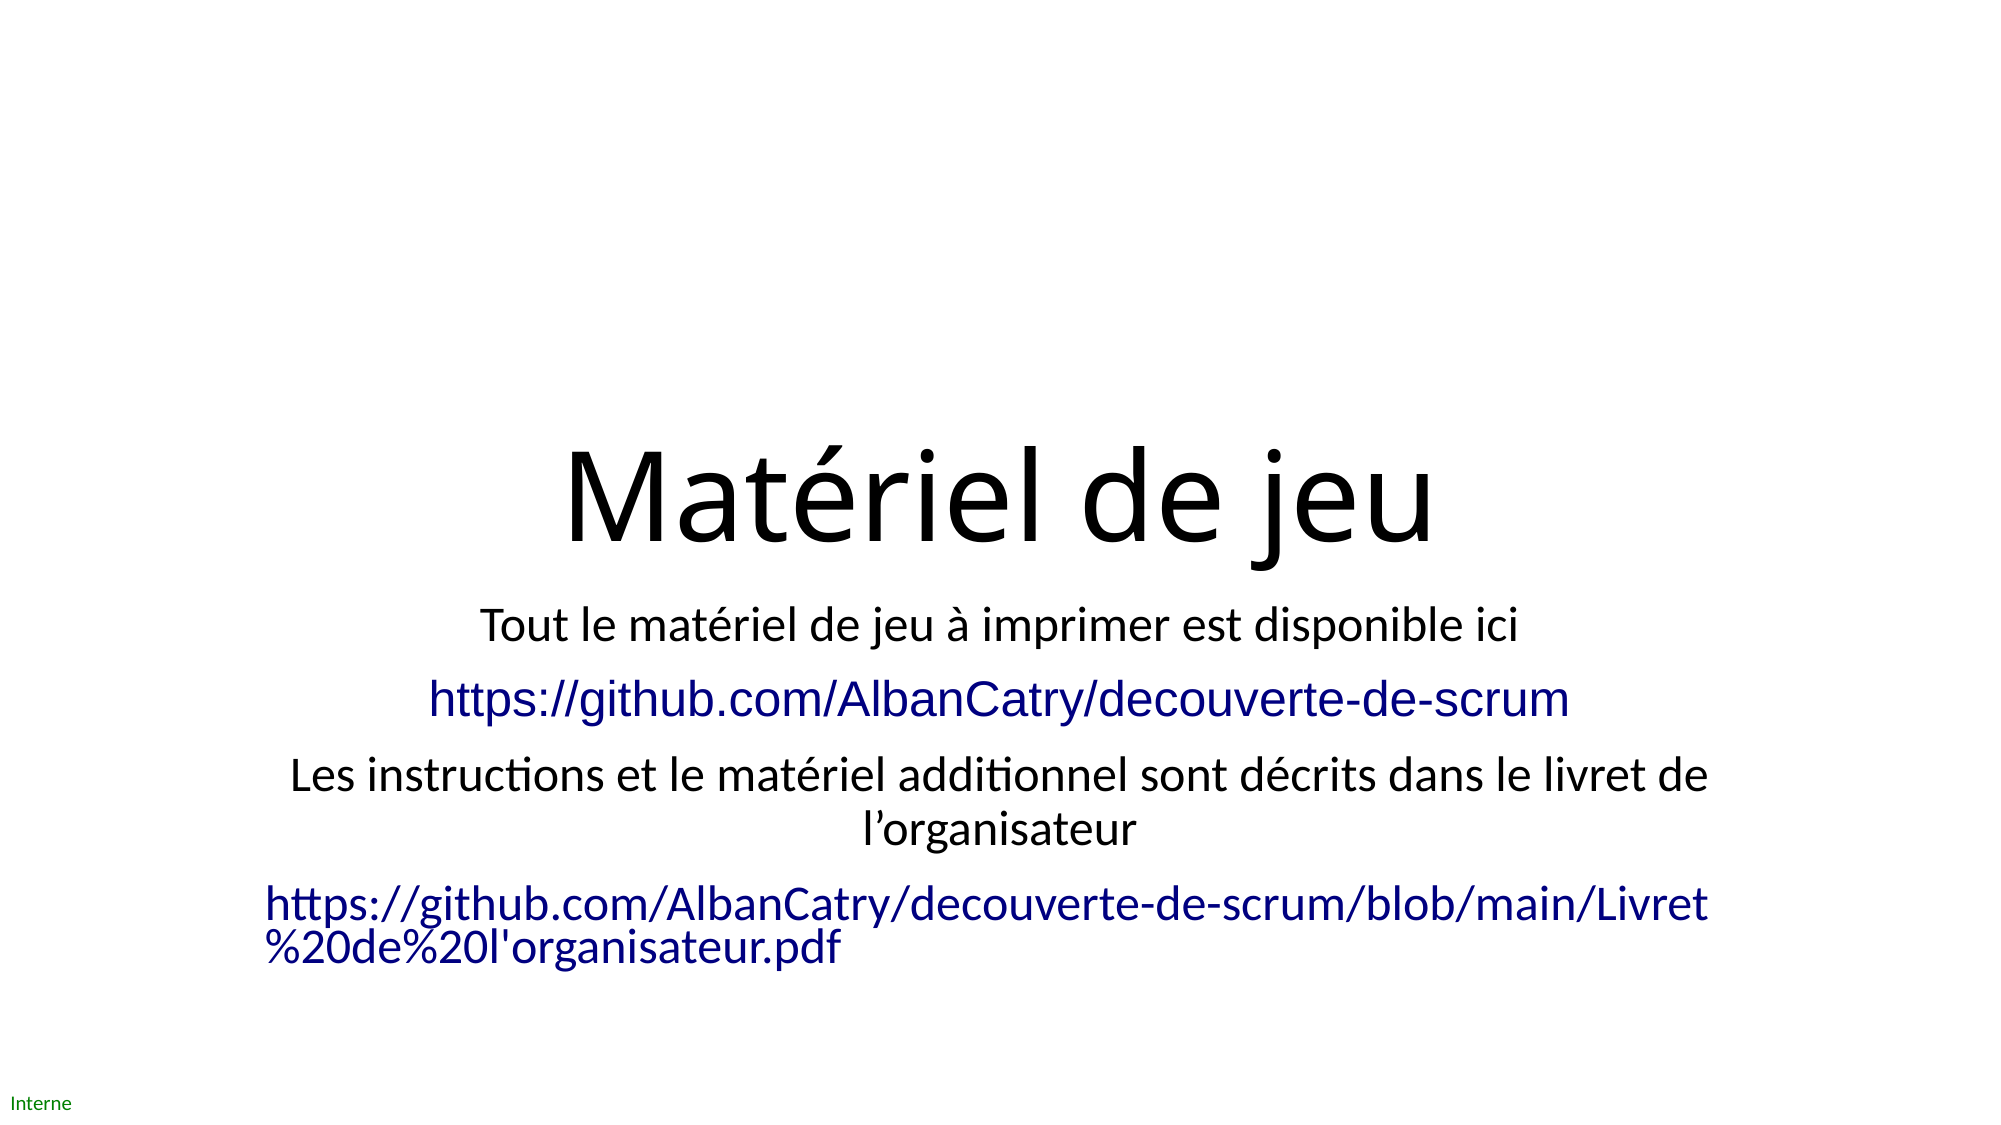

# Matériel de jeu
Tout le matériel de jeu à imprimer est disponible ici
https://github.com/AlbanCatry/decouverte-de-scrum
Les instructions et le matériel additionnel sont décrits dans le livret de l’organisateur
https://github.com/AlbanCatry/decouverte-de-scrum/blob/main/Livret%20de%20l'organisateur.pdf